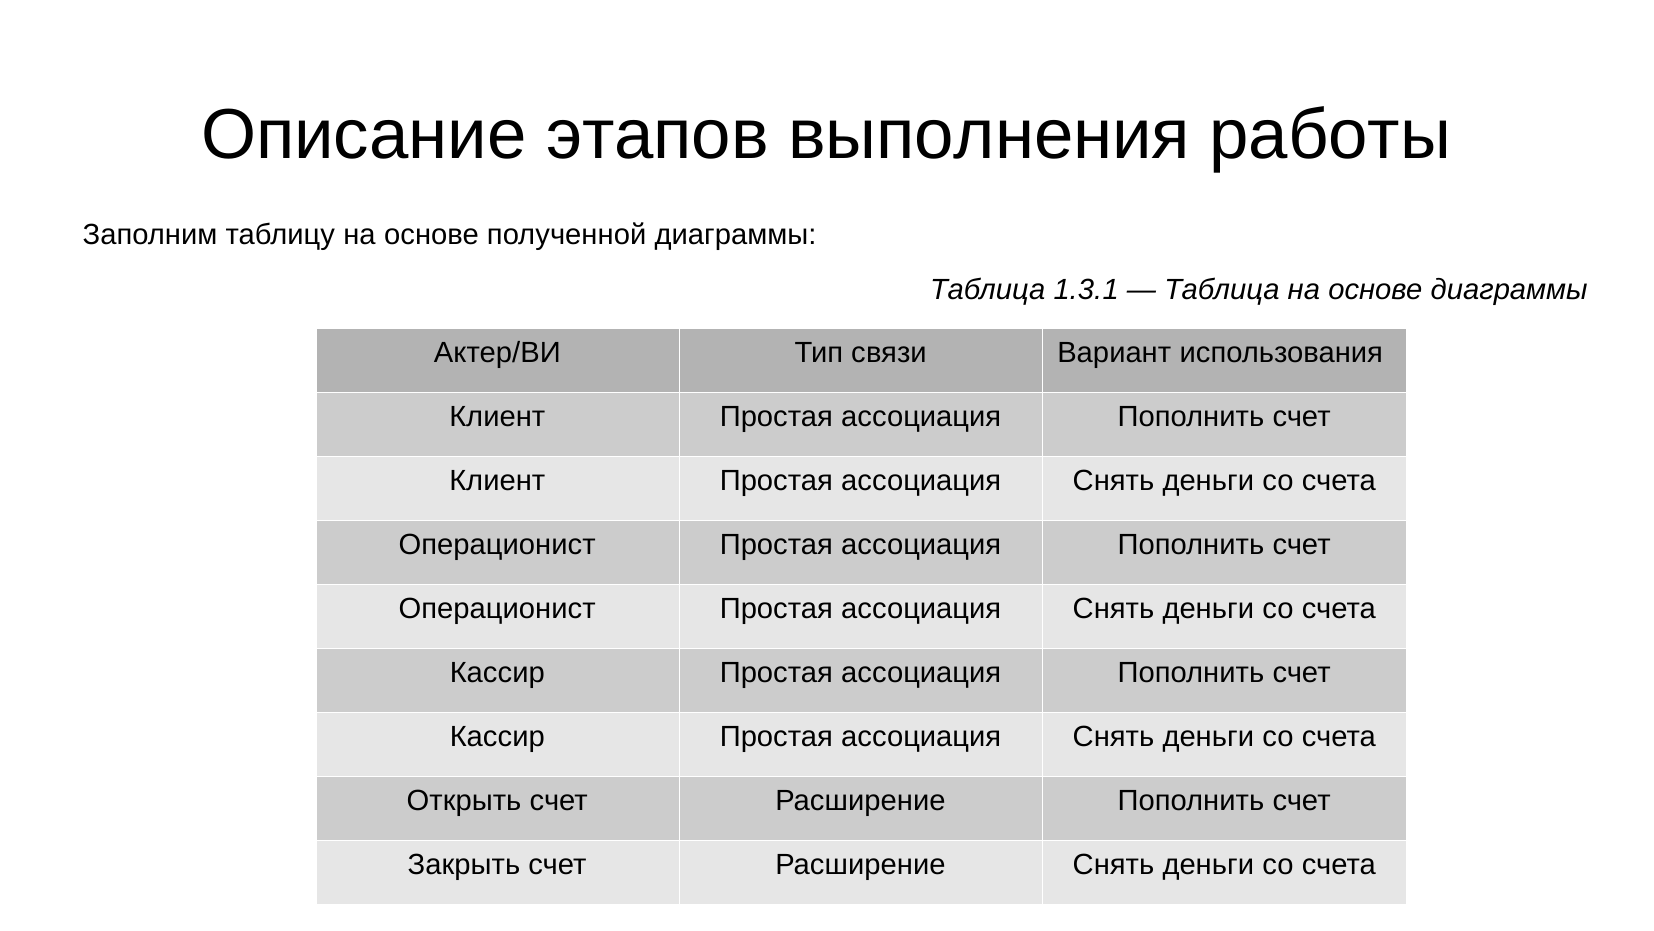

# Описание этапов выполнения работы
Заполним таблицу на основе полученной диаграммы:
Таблица 1.3.1 — Таблица на основе диаграммы
| Актер/ВИ | Тип связи | Вариант использования |
| --- | --- | --- |
| Клиент | Простая ассоциация | Пополнить счет |
| Клиент | Простая ассоциация | Снять деньги со счета |
| Операционист | Простая ассоциация | Пополнить счет |
| Операционист | Простая ассоциация | Снять деньги со счета |
| Кассир | Простая ассоциация | Пополнить счет |
| Кассир | Простая ассоциация | Снять деньги со счета |
| Открыть счет | Расширение | Пополнить счет |
| Закрыть счет | Расширение | Снять деньги со счета |